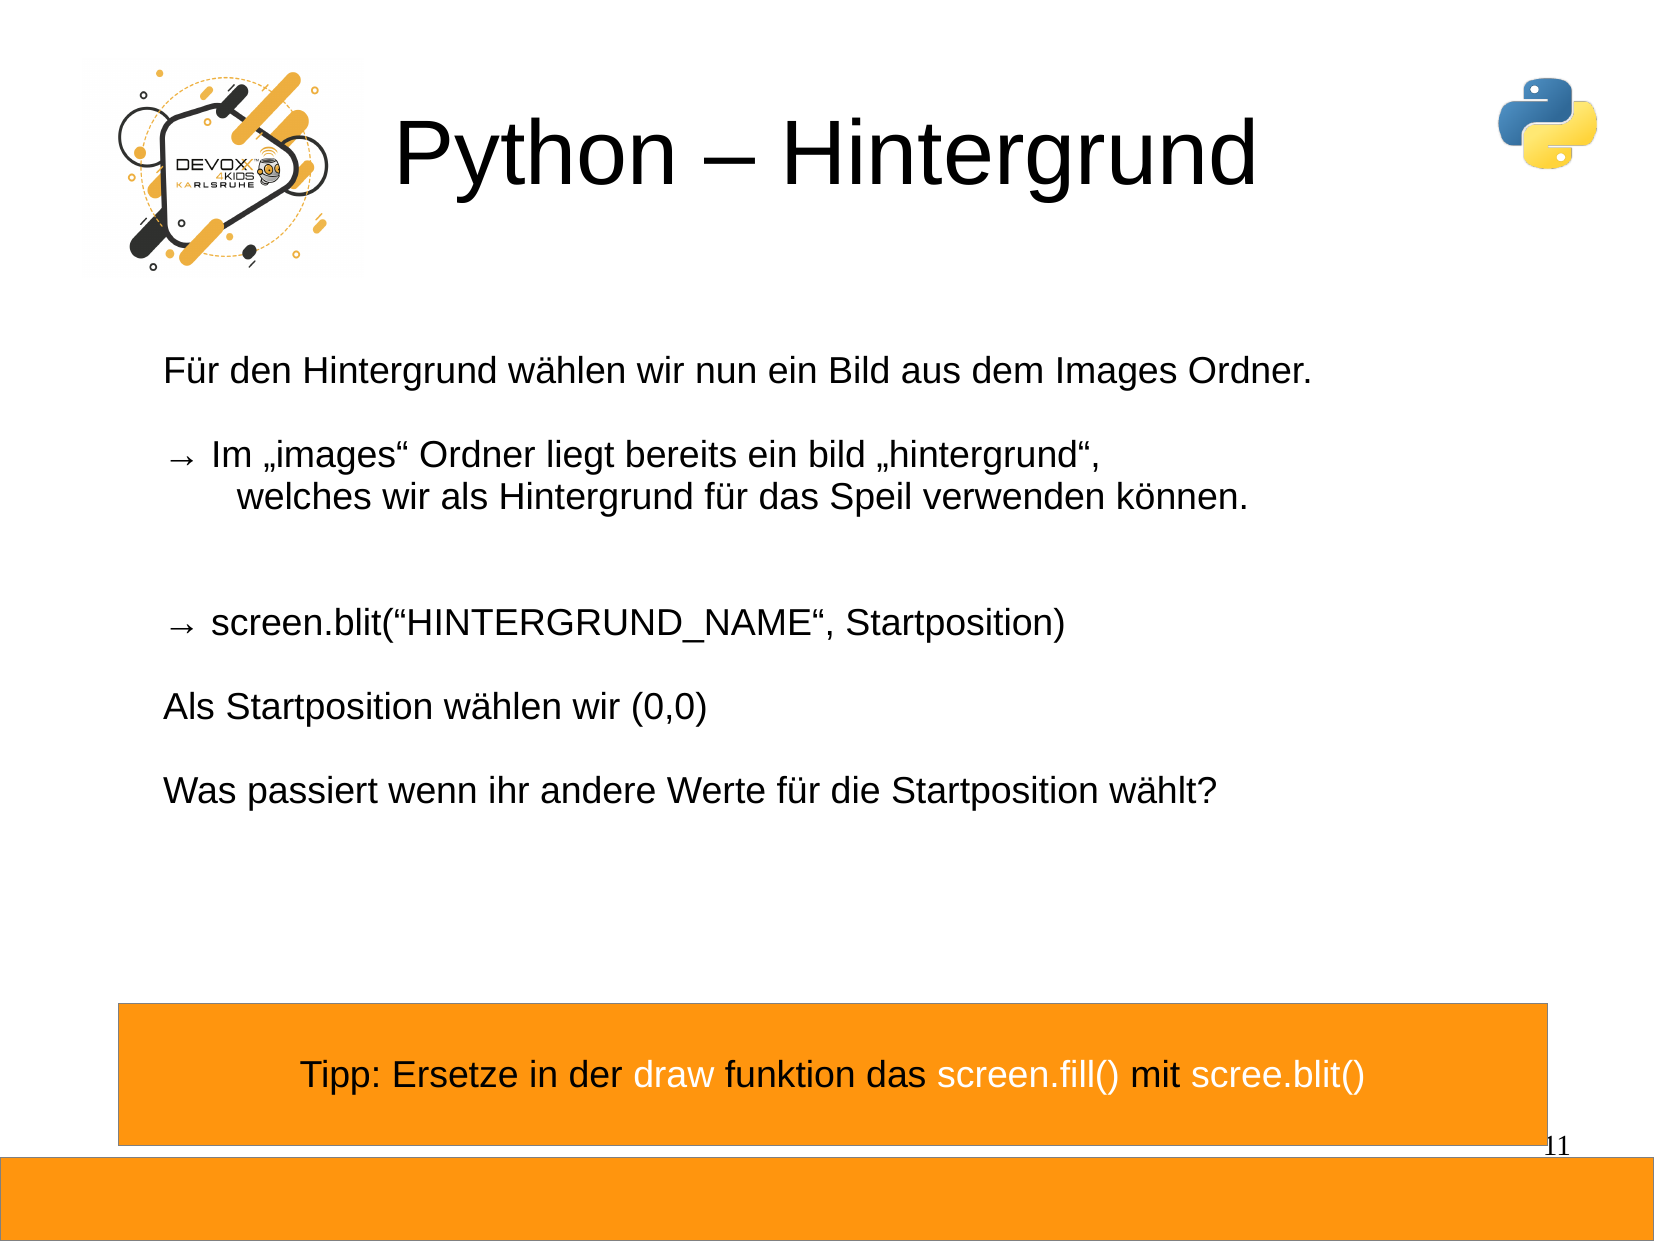

# Python – Hintergrund
Für den Hintergrund wählen wir nun ein Bild aus dem Images Ordner.
→ Im „images“ Ordner liegt bereits ein bild „hintergrund“,
	welches wir als Hintergrund für das Speil verwenden können.
→ screen.blit(“HINTERGRUND_NAME“, Startposition)
Als Startposition wählen wir (0,0)
Was passiert wenn ihr andere Werte für die Startposition wählt?
Tipp: Ersetze in der draw funktion das screen.fill() mit scree.blit()
11